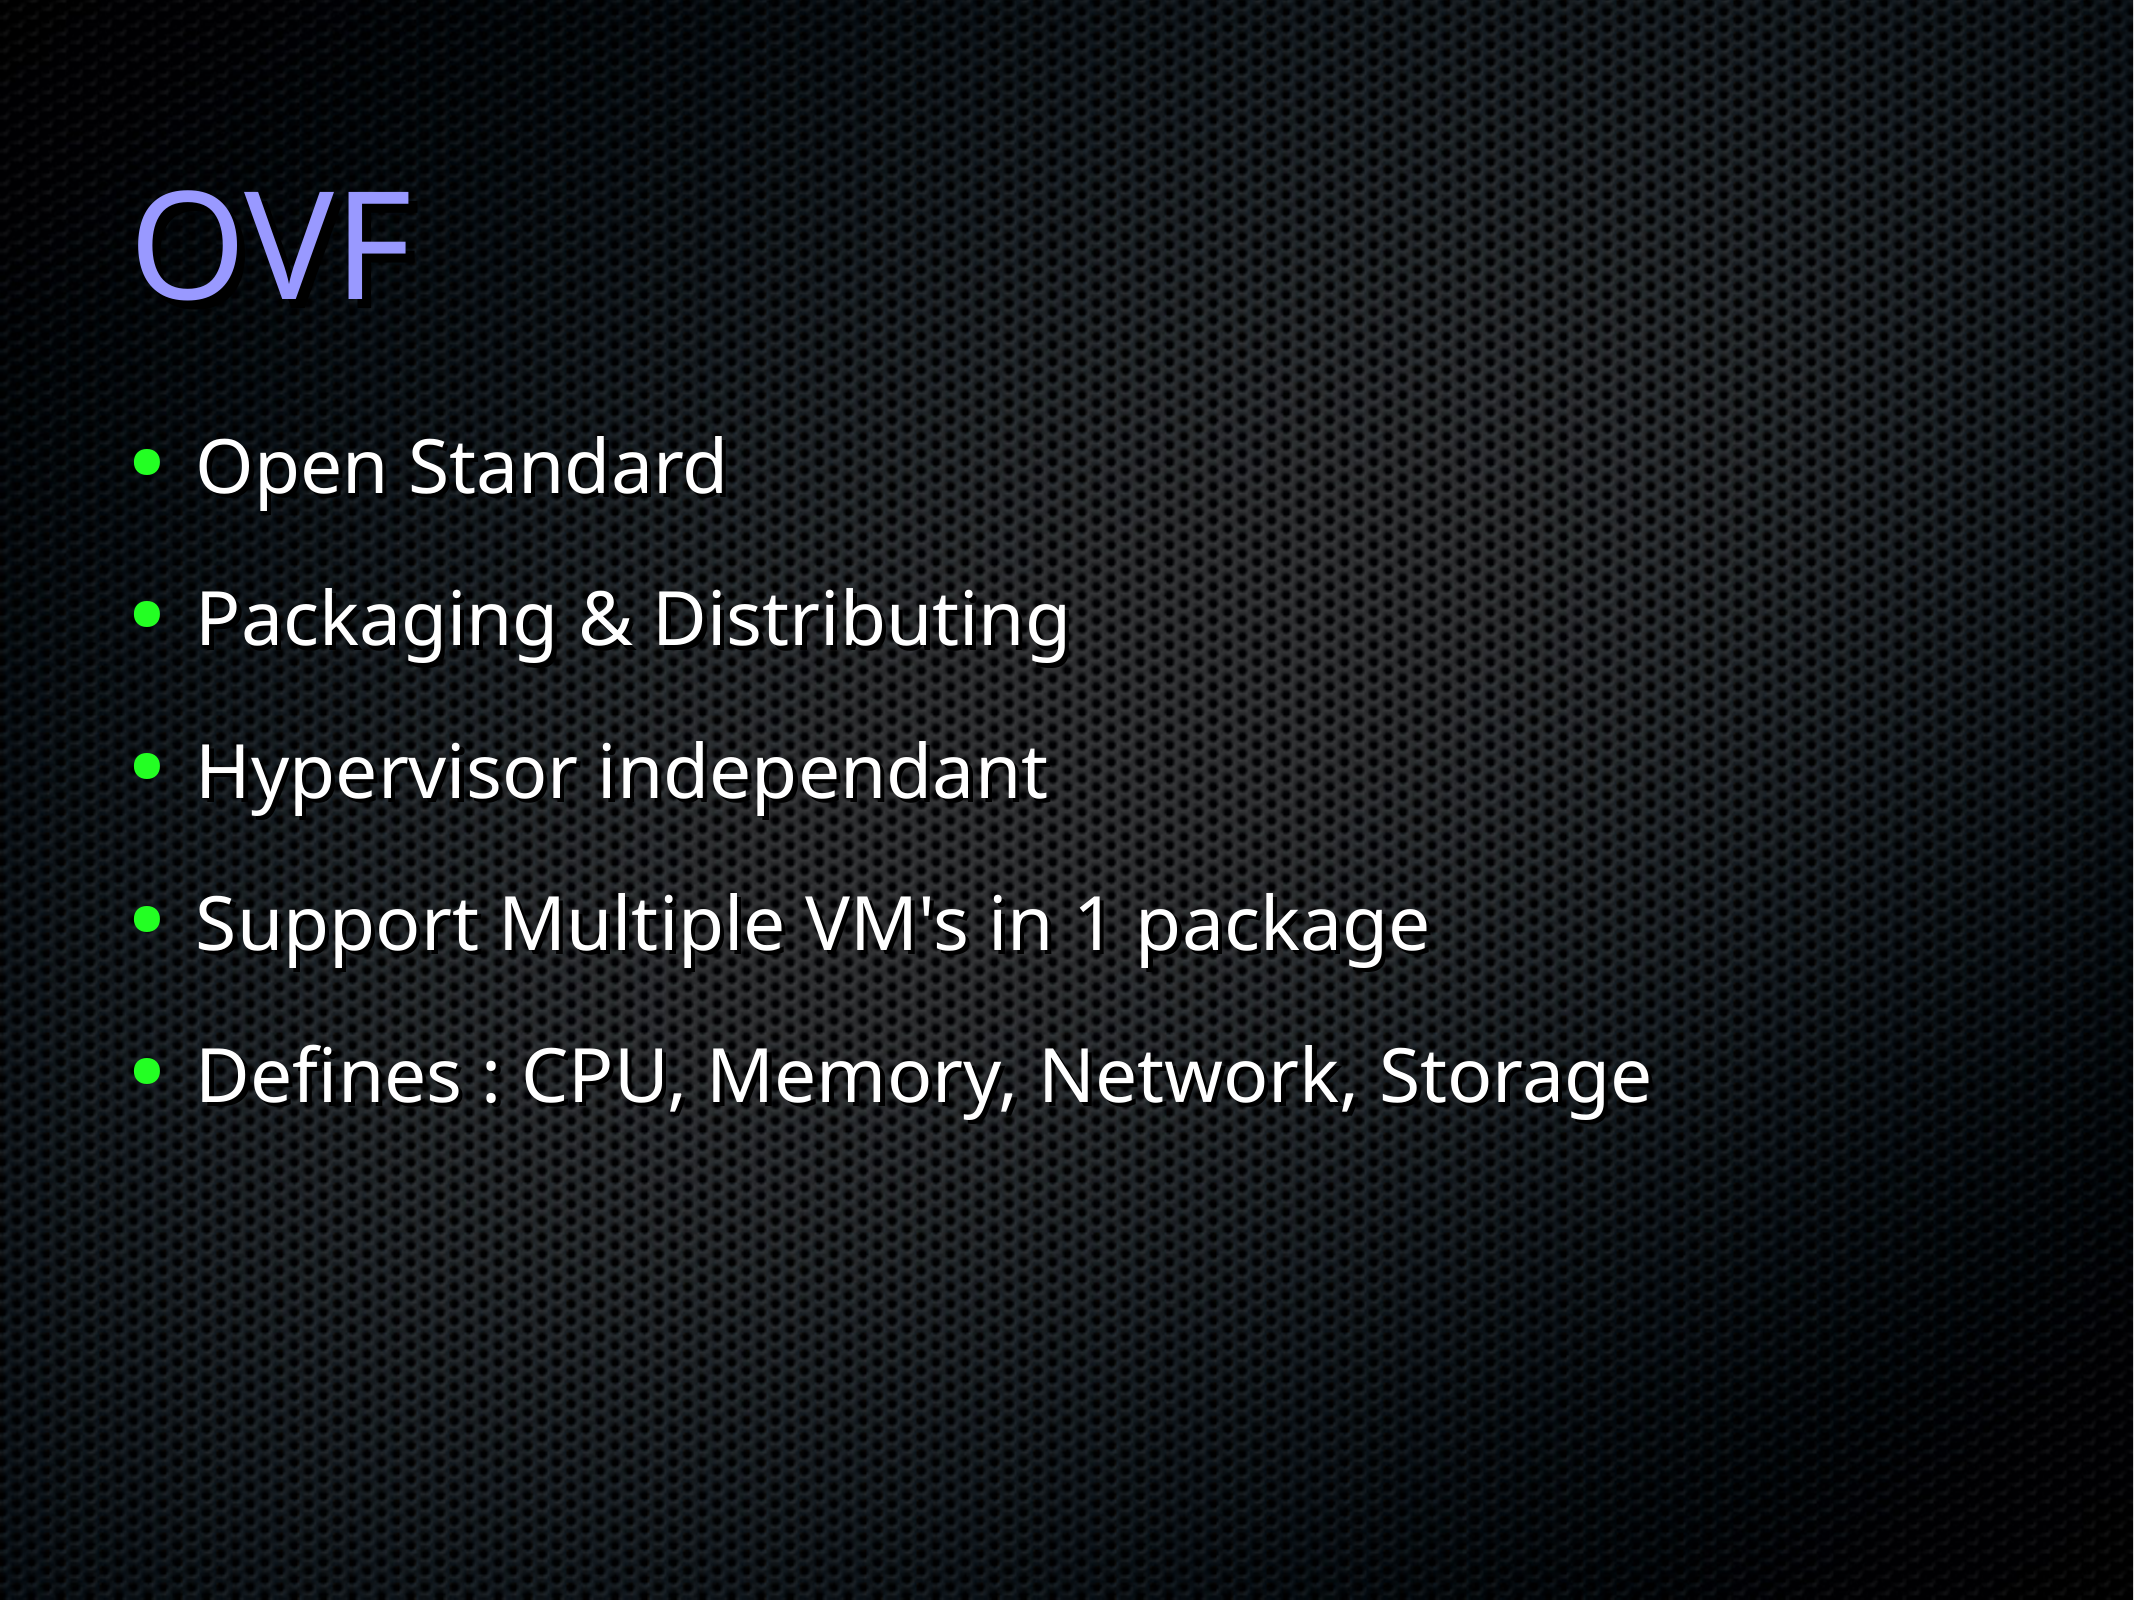

# OVF
Open Standard
Packaging & Distributing
Hypervisor independant
Support Multiple VM's in 1 package
Defines : CPU, Memory, Network, Storage